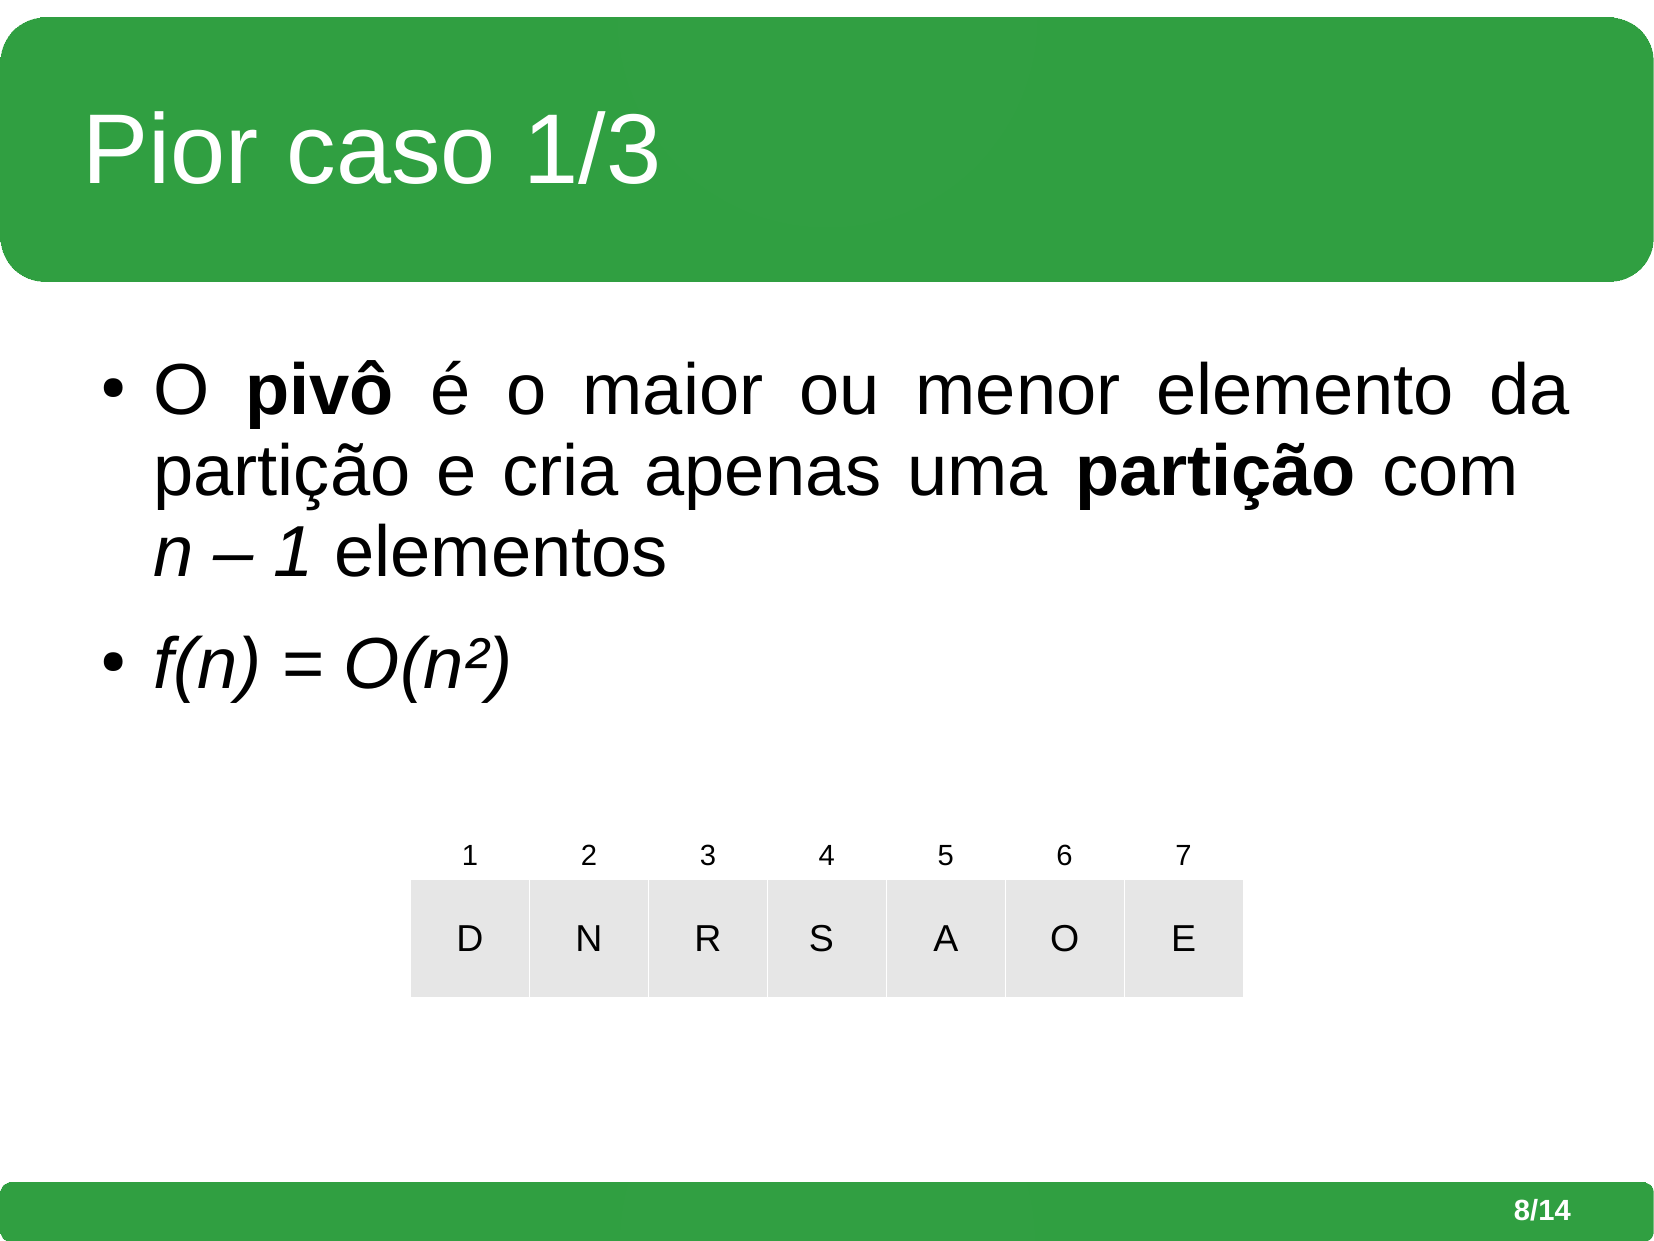

# Pior caso 1/3
O pivô é o maior ou menor elemento da partição e cria apenas uma partição com n – 1 elementos
f(n) = O(n²)
| 1 | 2 | 3 | 4 | 5 | 6 | 7 |
| --- | --- | --- | --- | --- | --- | --- |
| D | N | R | S | A | O | E |
8